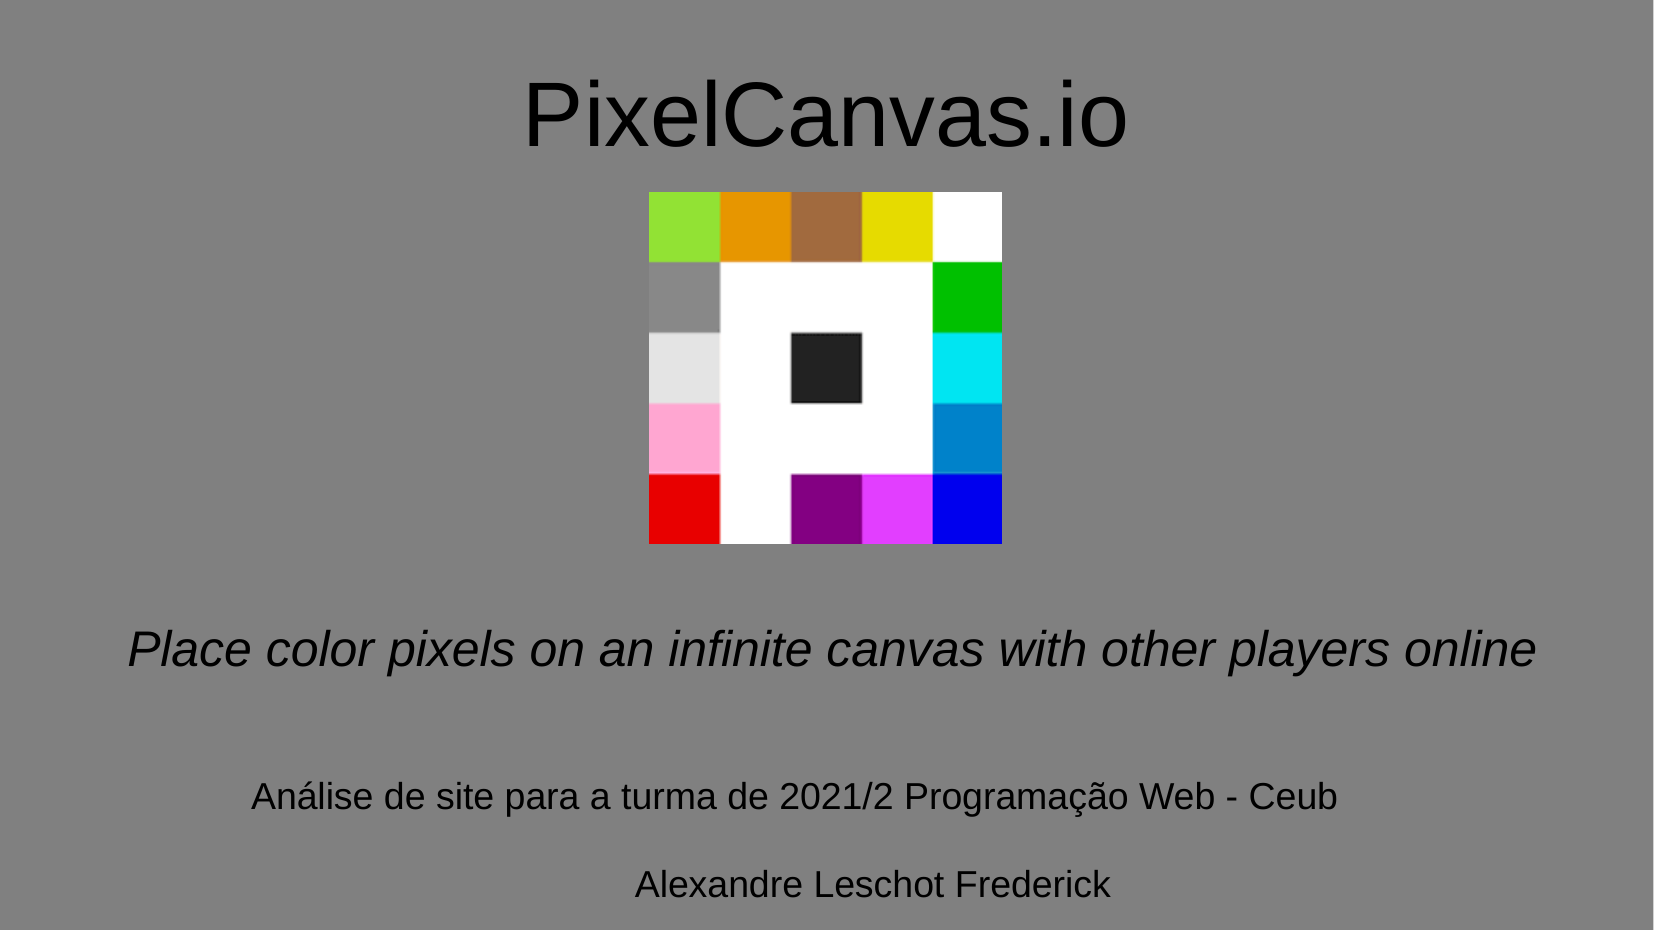

# PixelCanvas.io
Place color pixels on an infinite canvas with other players online
Análise de site para a turma de 2021/2 Programação Web - Ceub
Alexandre Leschot Frederick